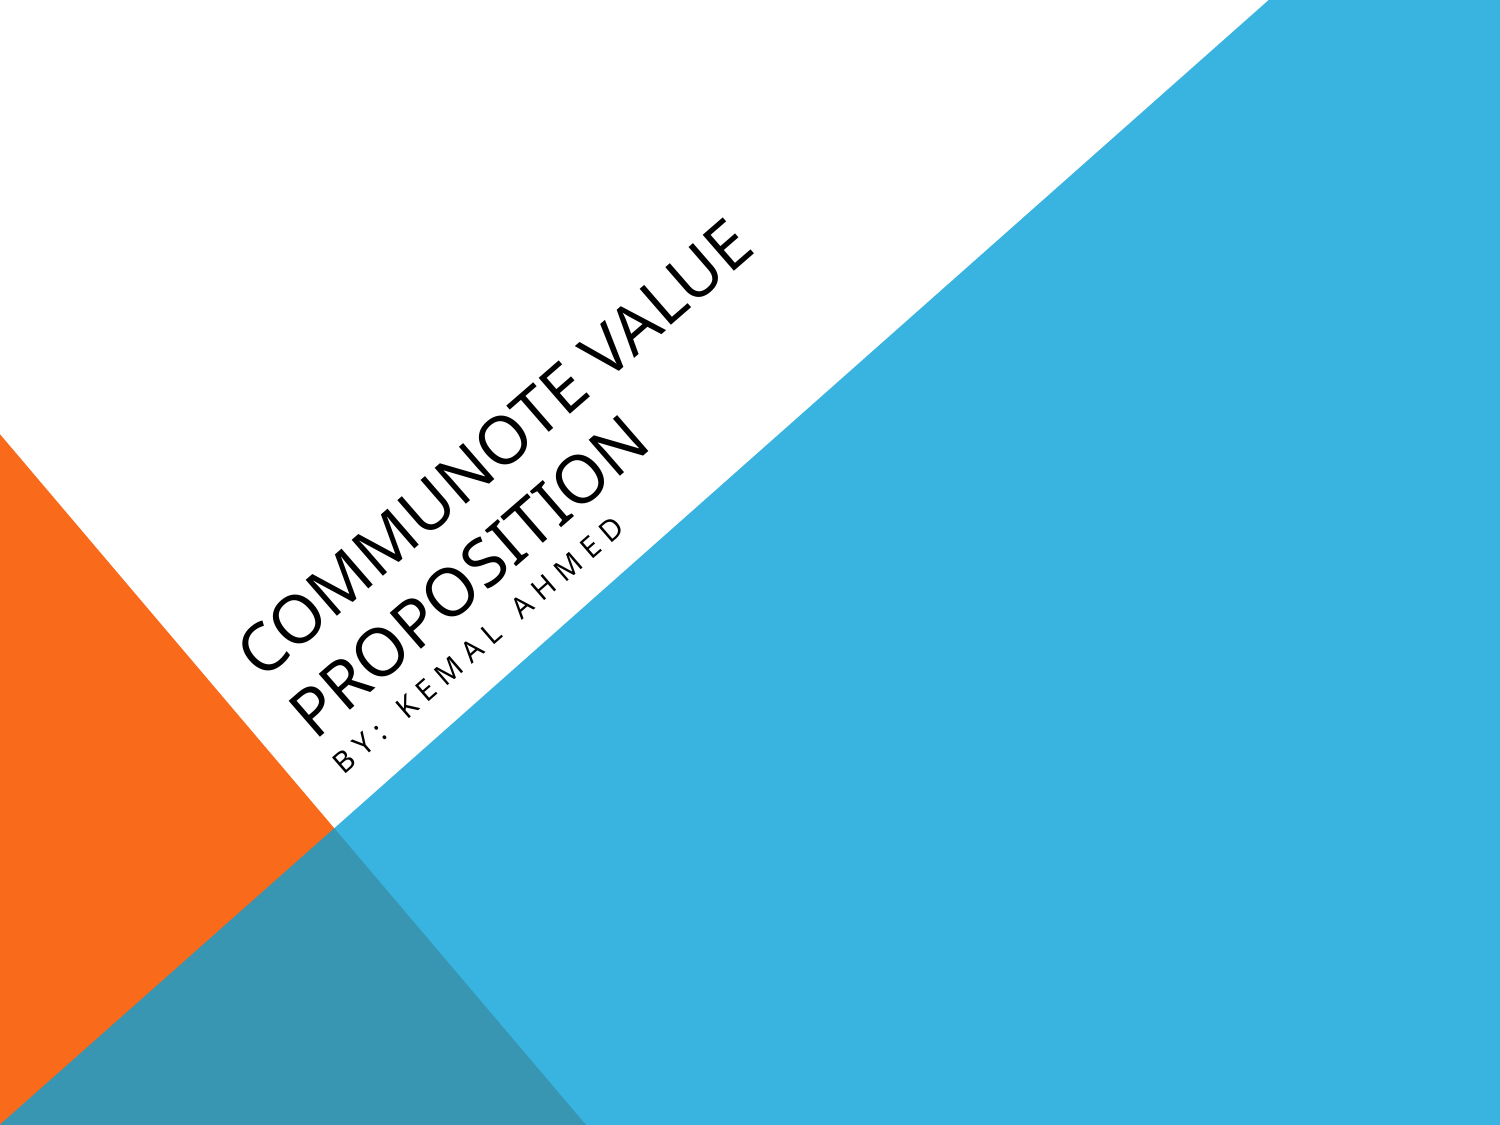

# Communote value proposition
By: Kemal Ahmed